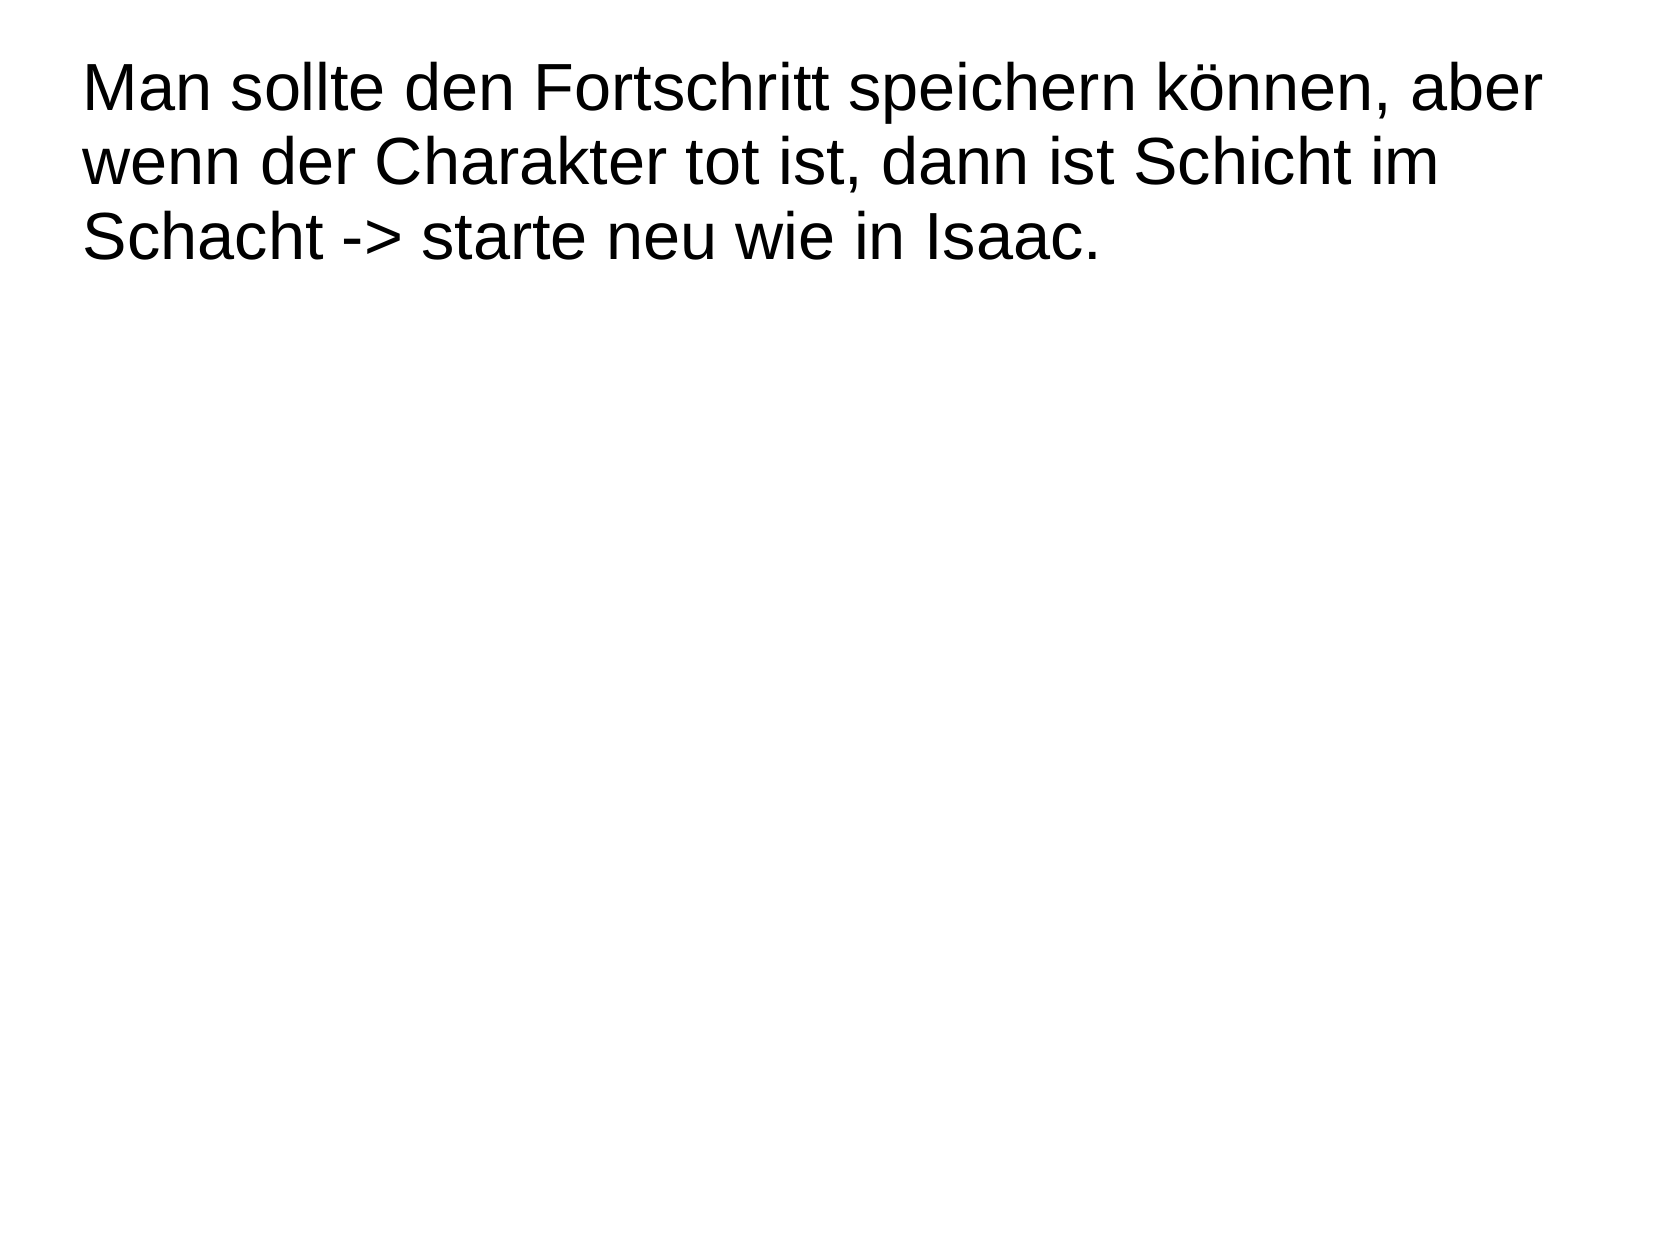

# Man sollte den Fortschritt speichern können, aber wenn der Charakter tot ist, dann ist Schicht im Schacht -> starte neu wie in Isaac.